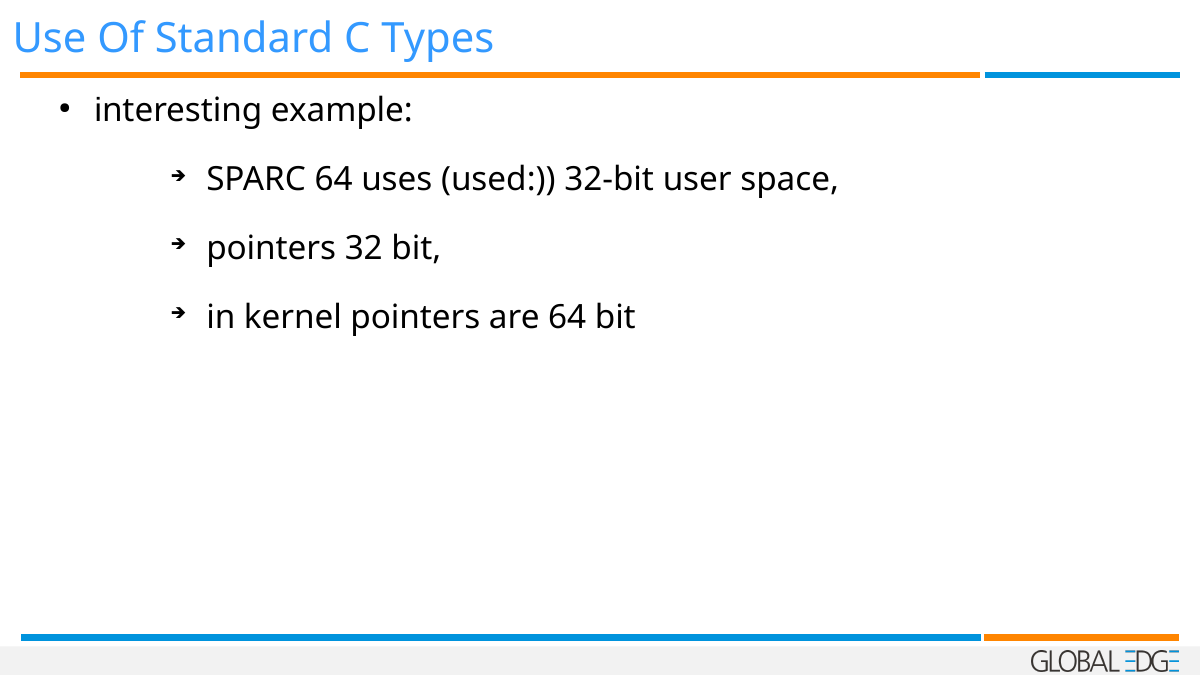

# Use Of Standard C Types
interesting example:
SPARC 64 uses (used:)) 32-bit user space,
pointers 32 bit,
in kernel pointers are 64 bit